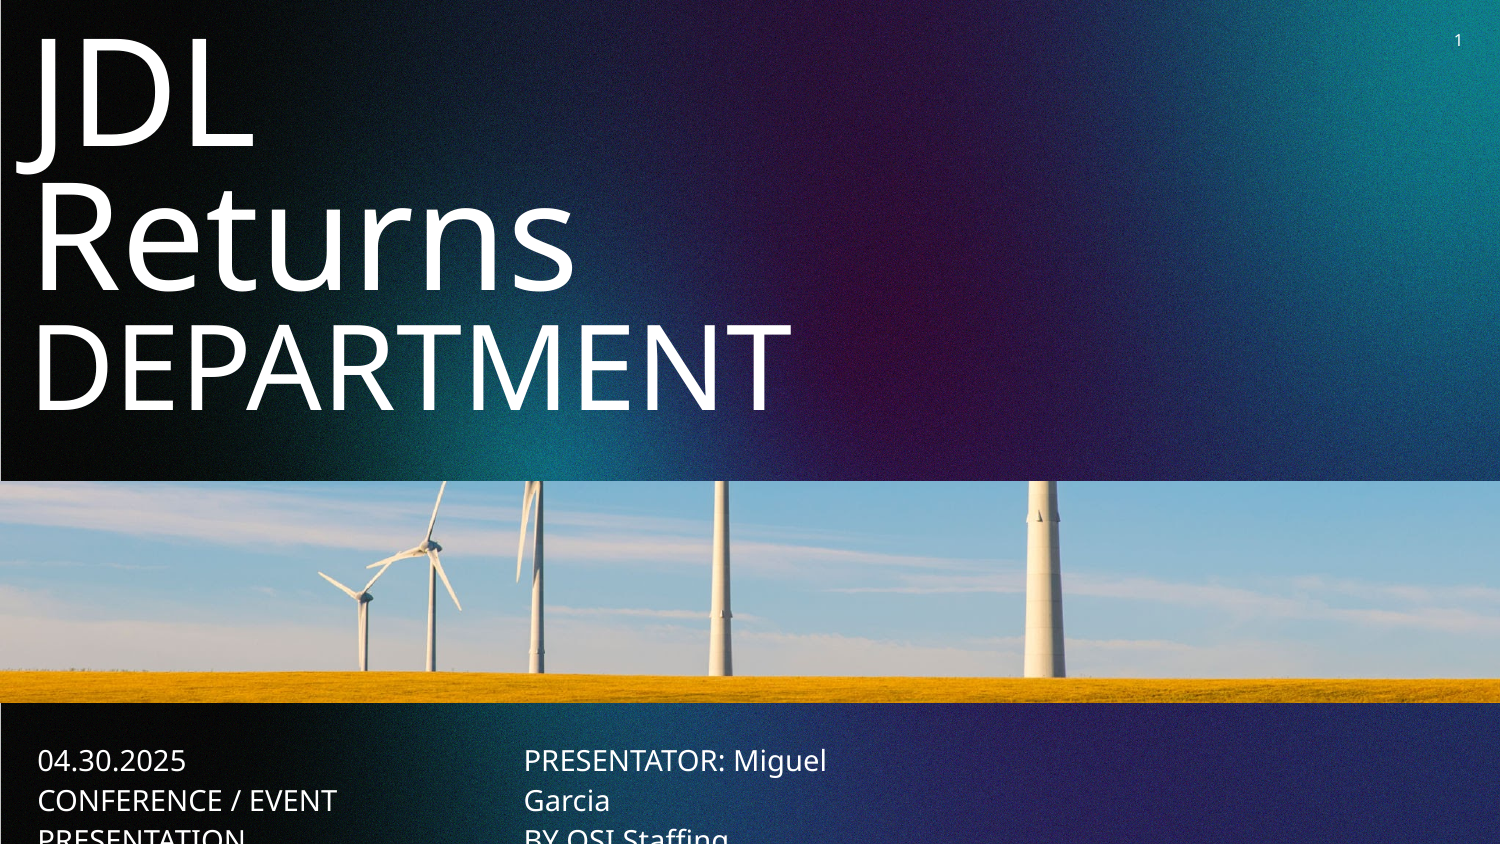

# JDL Returns DEPARTMENT
04.30.2025
CONFERENCE / EVENT PRESENTATION
PRESENTATOR: Miguel Garcia
BY OSI Staffing